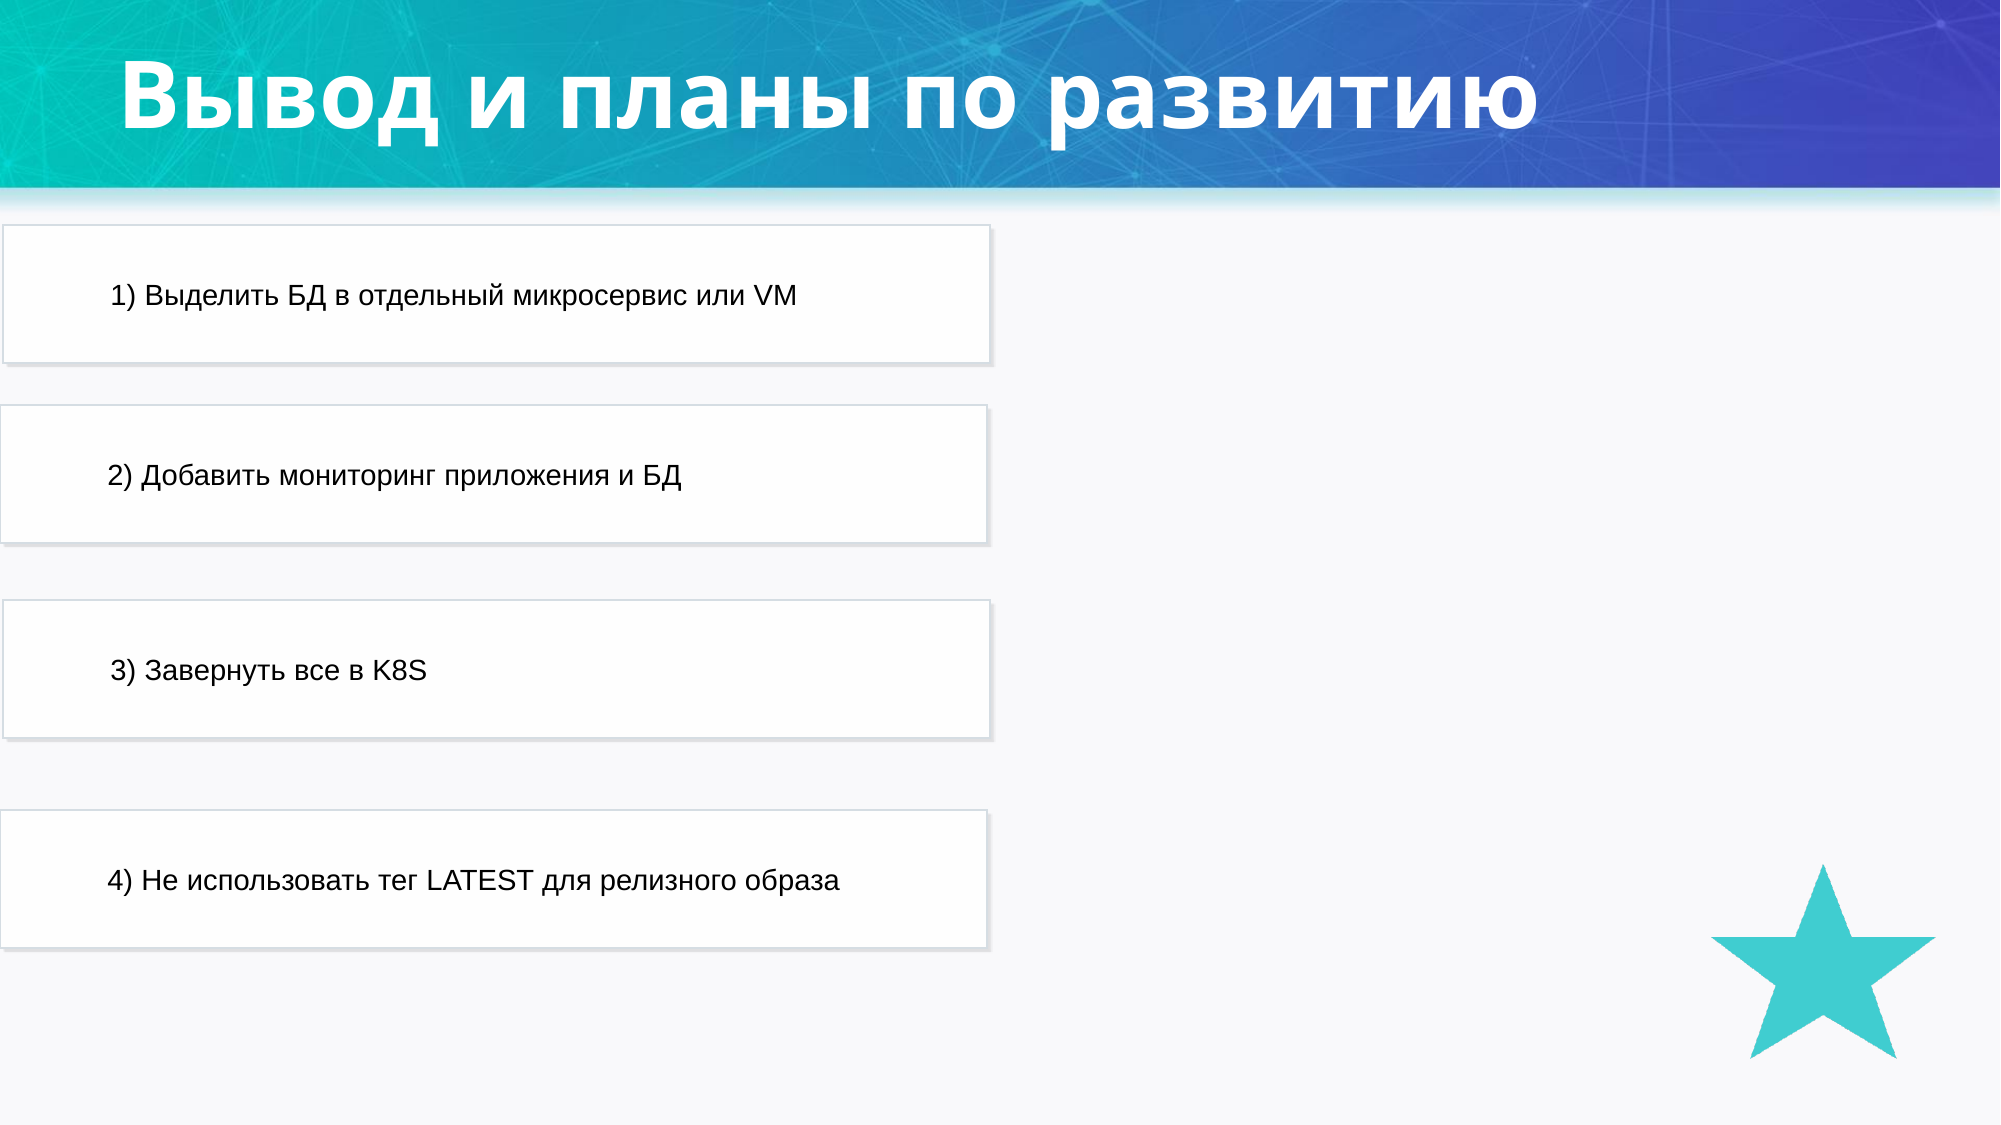

Вывод и планы по развитию
 1) Выделить БД в отдельный микросервис или VM
 2) Добавить мониторинг приложения и БД
 3) Завернуть все в K8S
 4) Не использовать тег LATEST для релизного образа